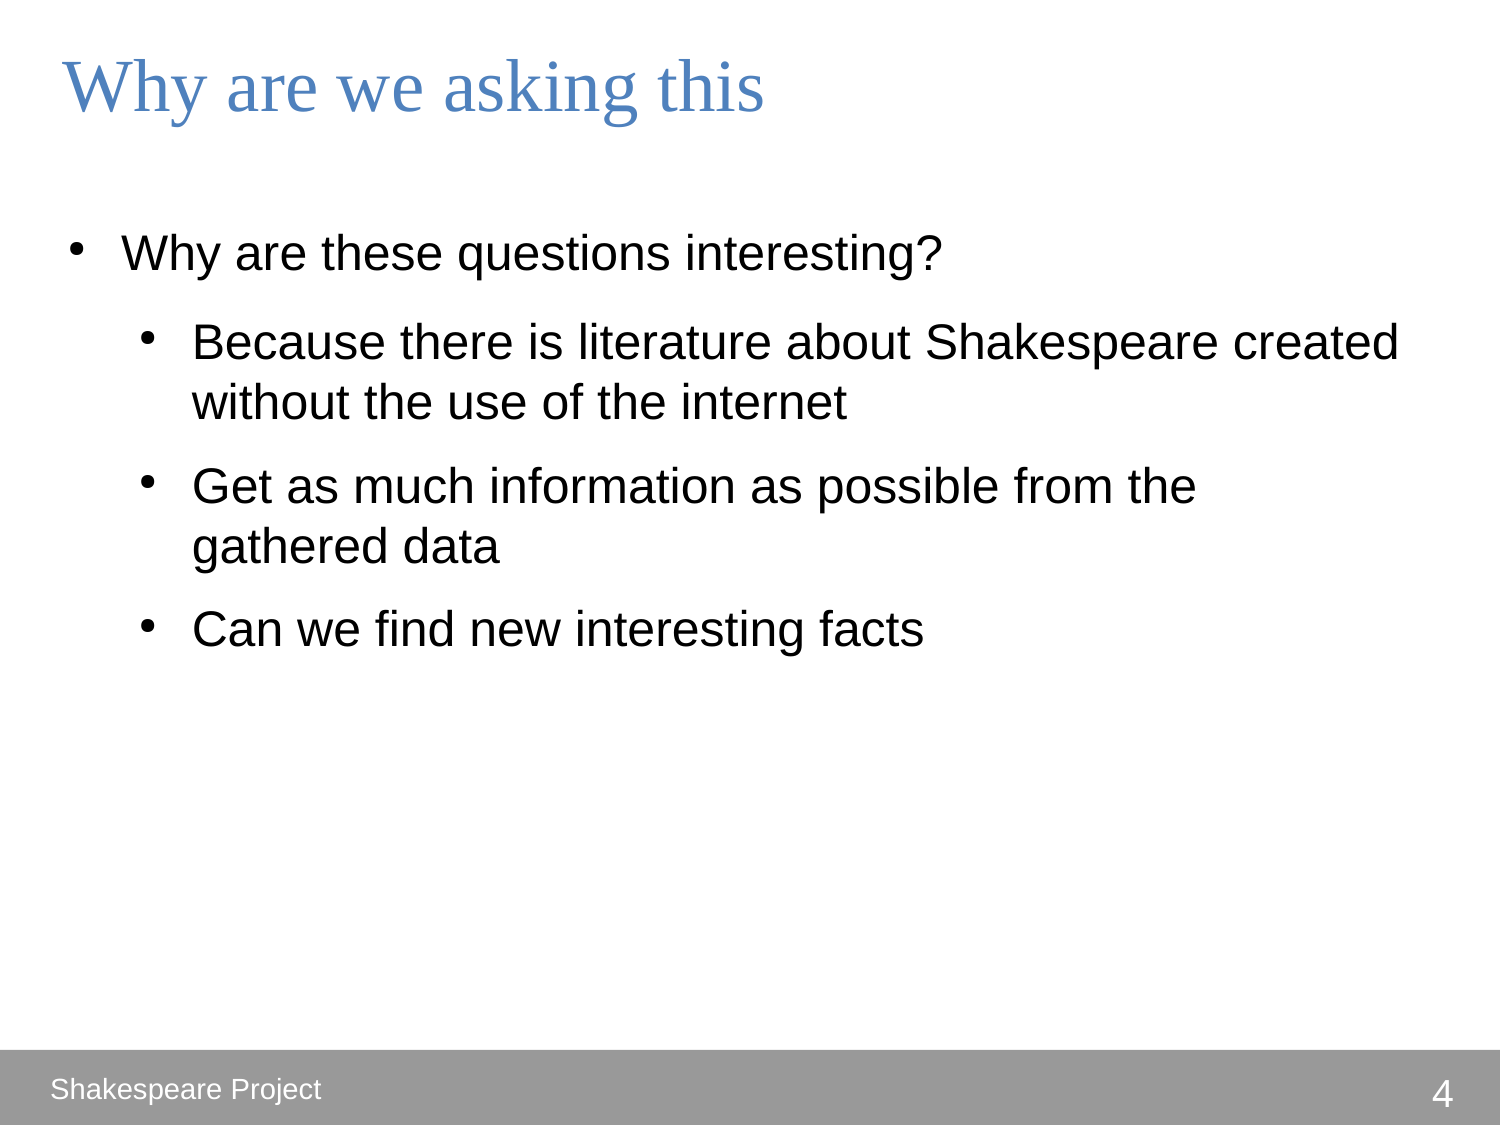

# Why are we asking this
Why are these questions interesting?
Because there is literature about Shakespeare created without the use of the internet
Get as much information as possible from the gathered data
Can we find new interesting facts
Shakespeare Project